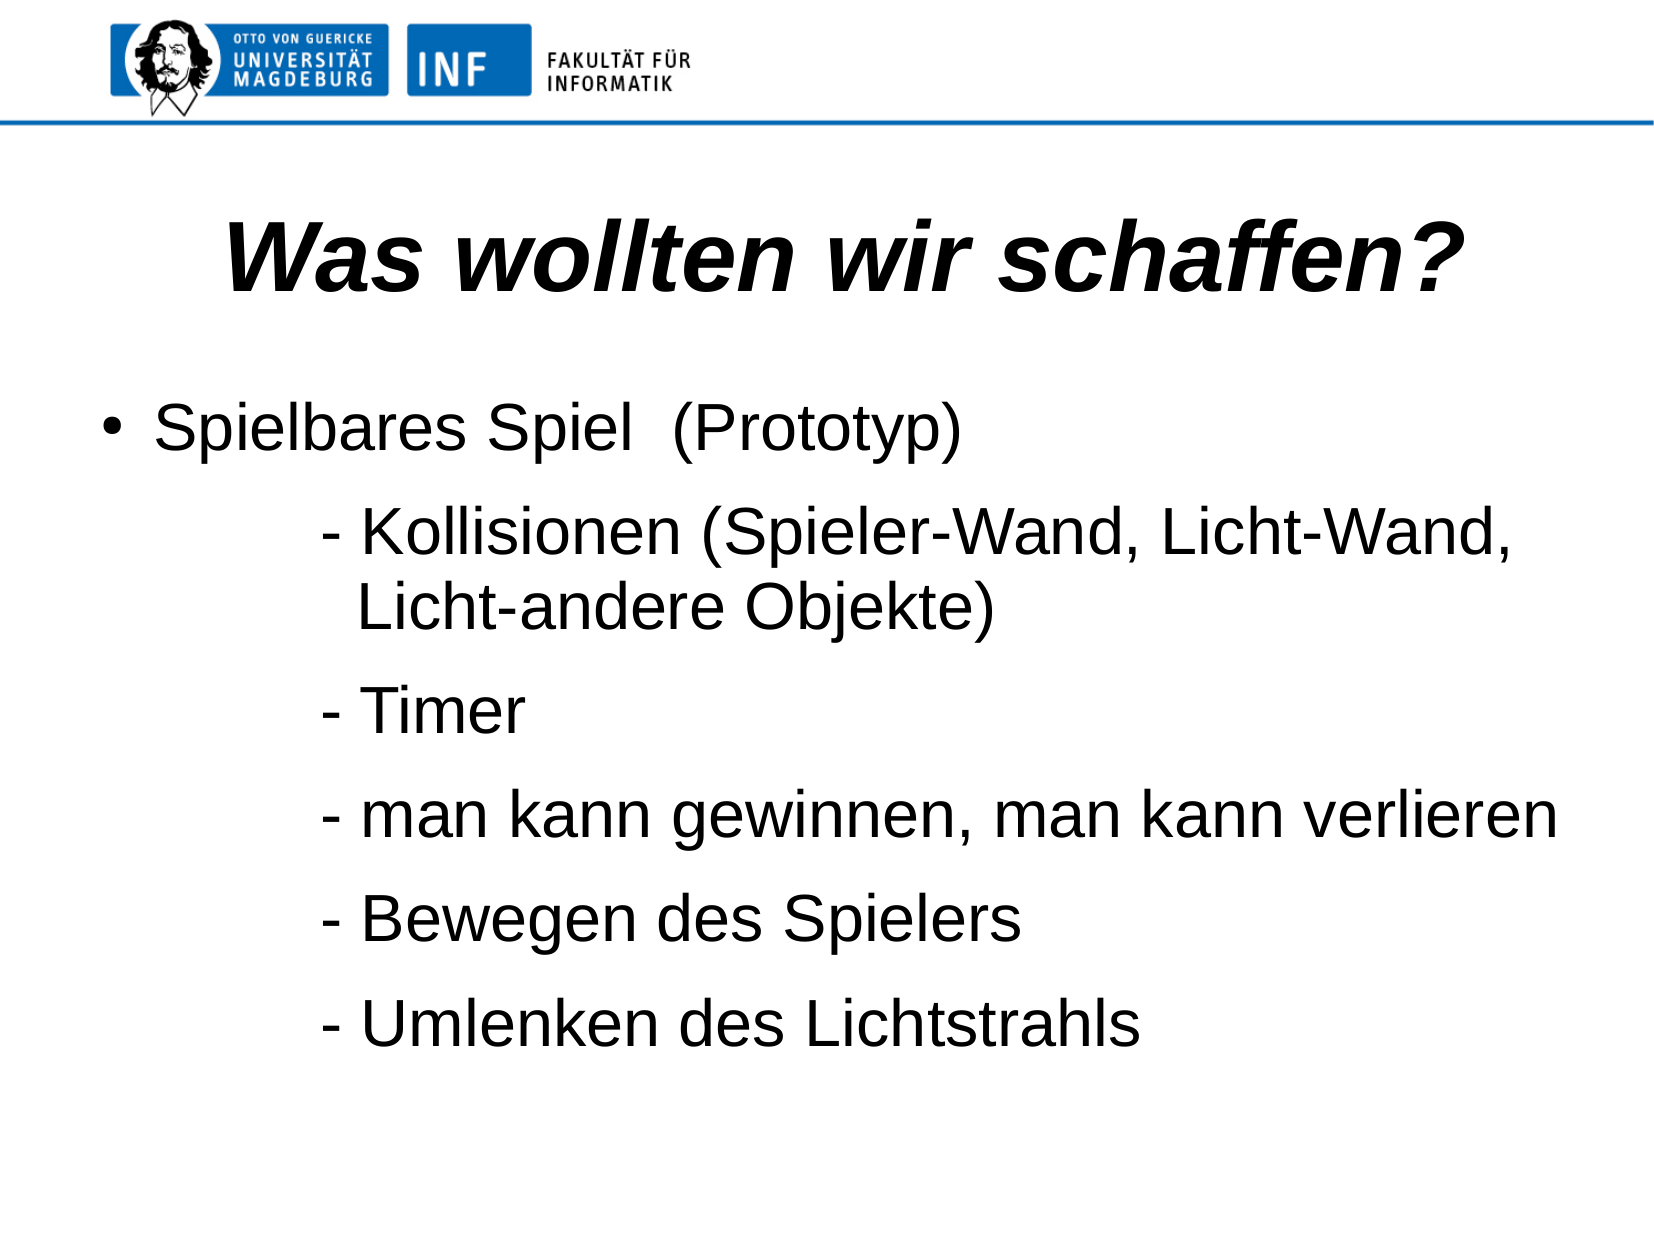

# Was wollten wir schaffen?
Spielbares Spiel (Prototyp)
 - Kollisionen (Spieler-Wand, Licht-Wand,
 Licht-andere Objekte)
 - Timer
 - man kann gewinnen, man kann verlieren
 - Bewegen des Spielers
 - Umlenken des Lichtstrahls